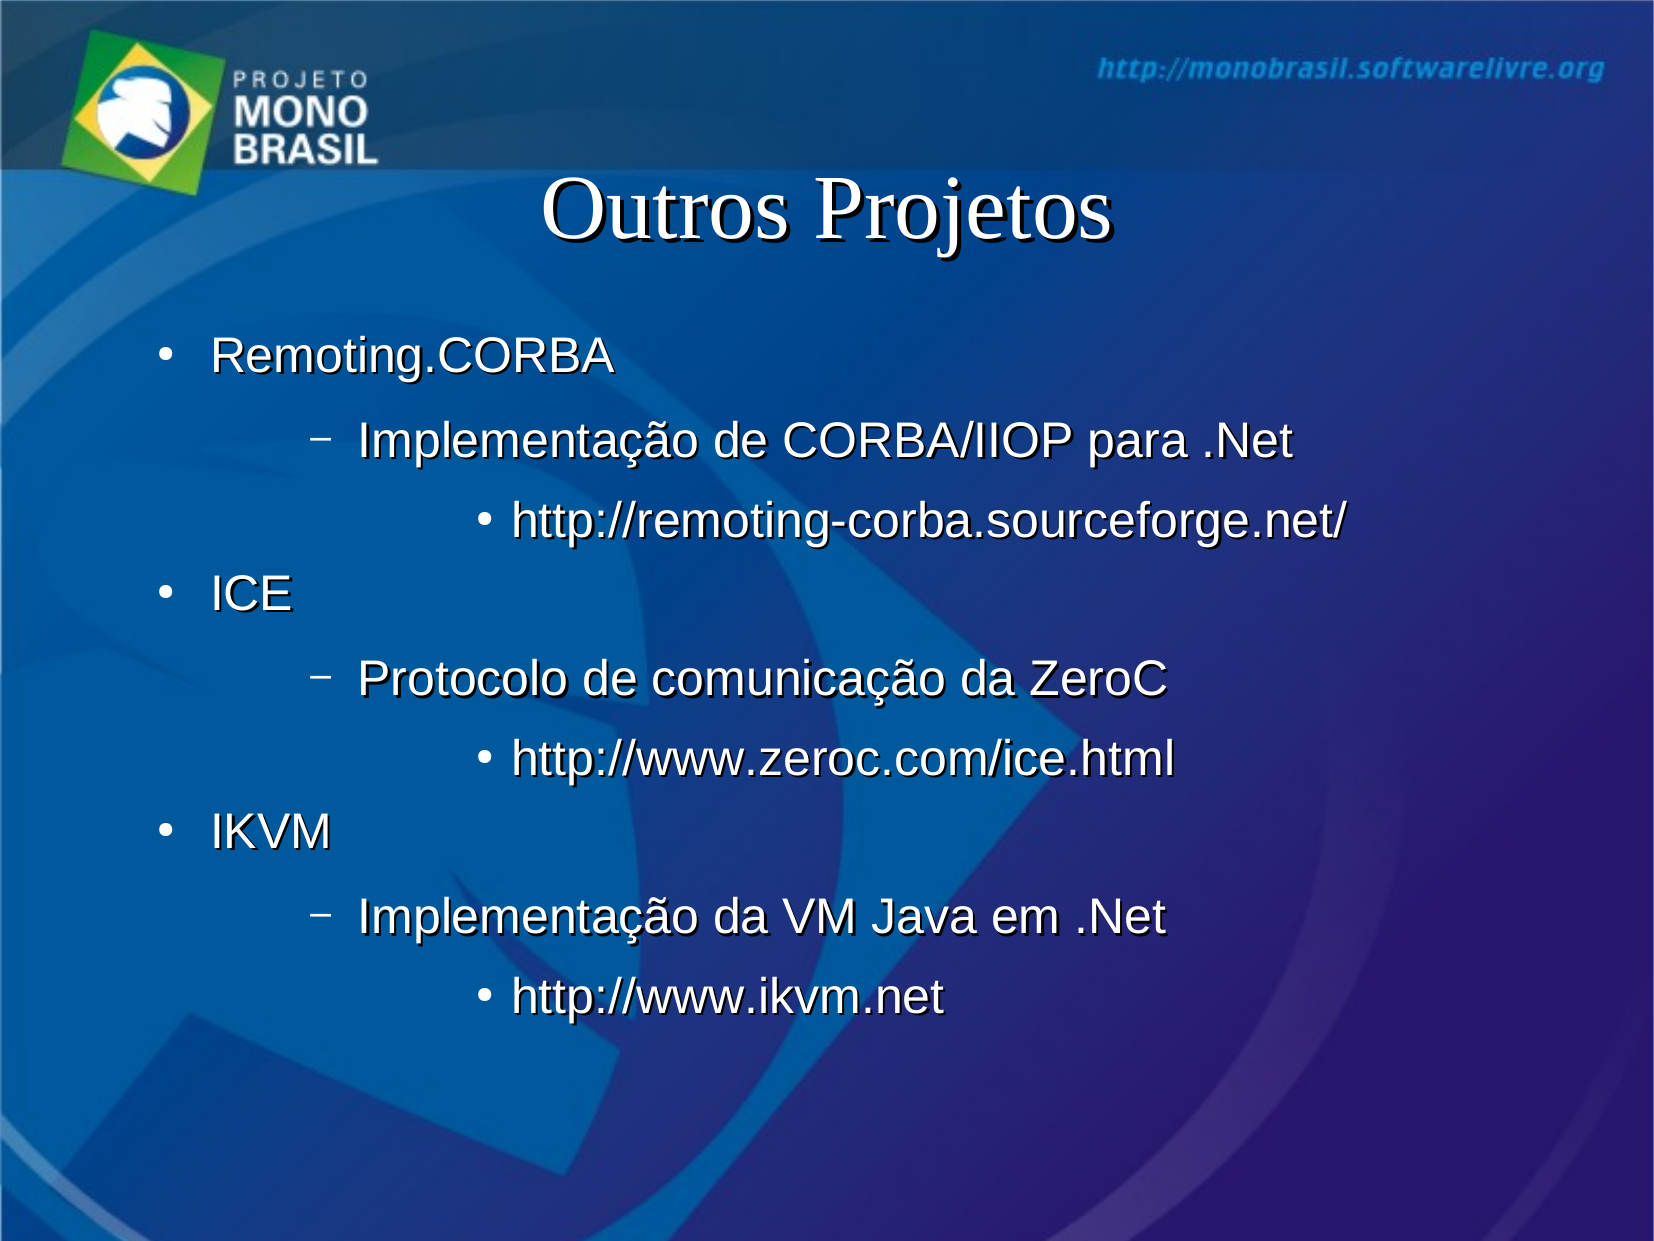

# Outros Projetos
Remoting.CORBA
Implementação de CORBA/IIOP para .Net
http://remoting-corba.sourceforge.net/
ICE
Protocolo de comunicação da ZeroC
http://www.zeroc.com/ice.html
IKVM
Implementação da VM Java em .Net
http://www.ikvm.net